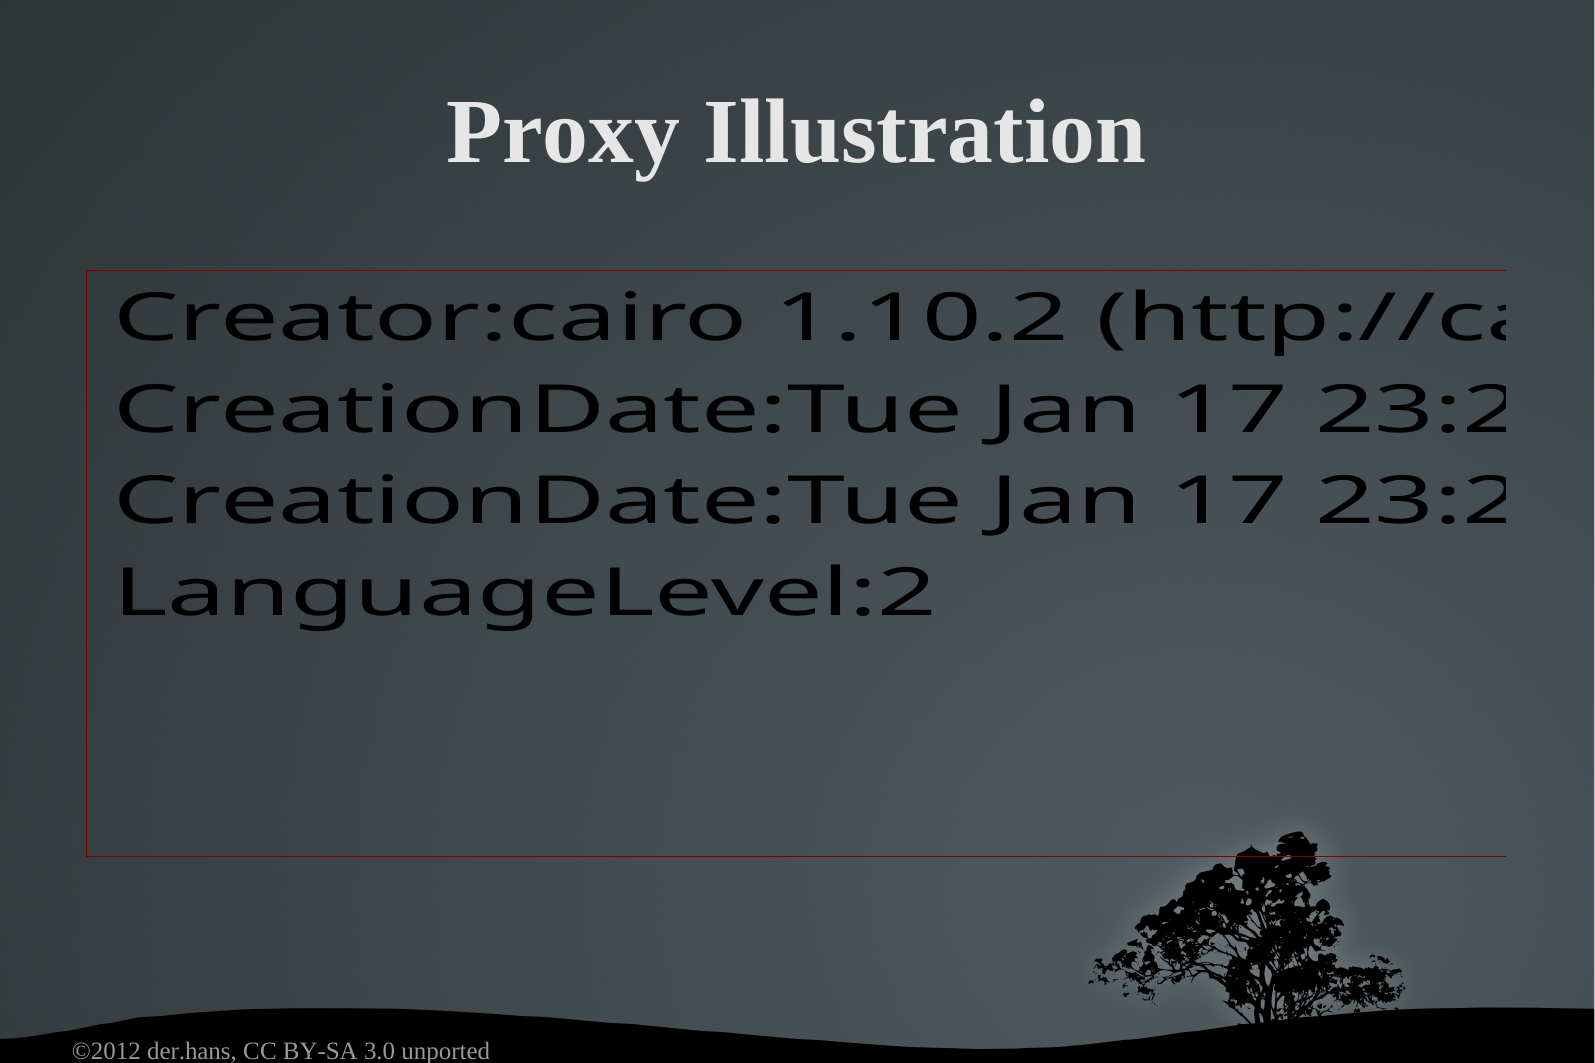

# Proxy Illustration
©2012 der.hans, CC BY-SA 3.0 unported